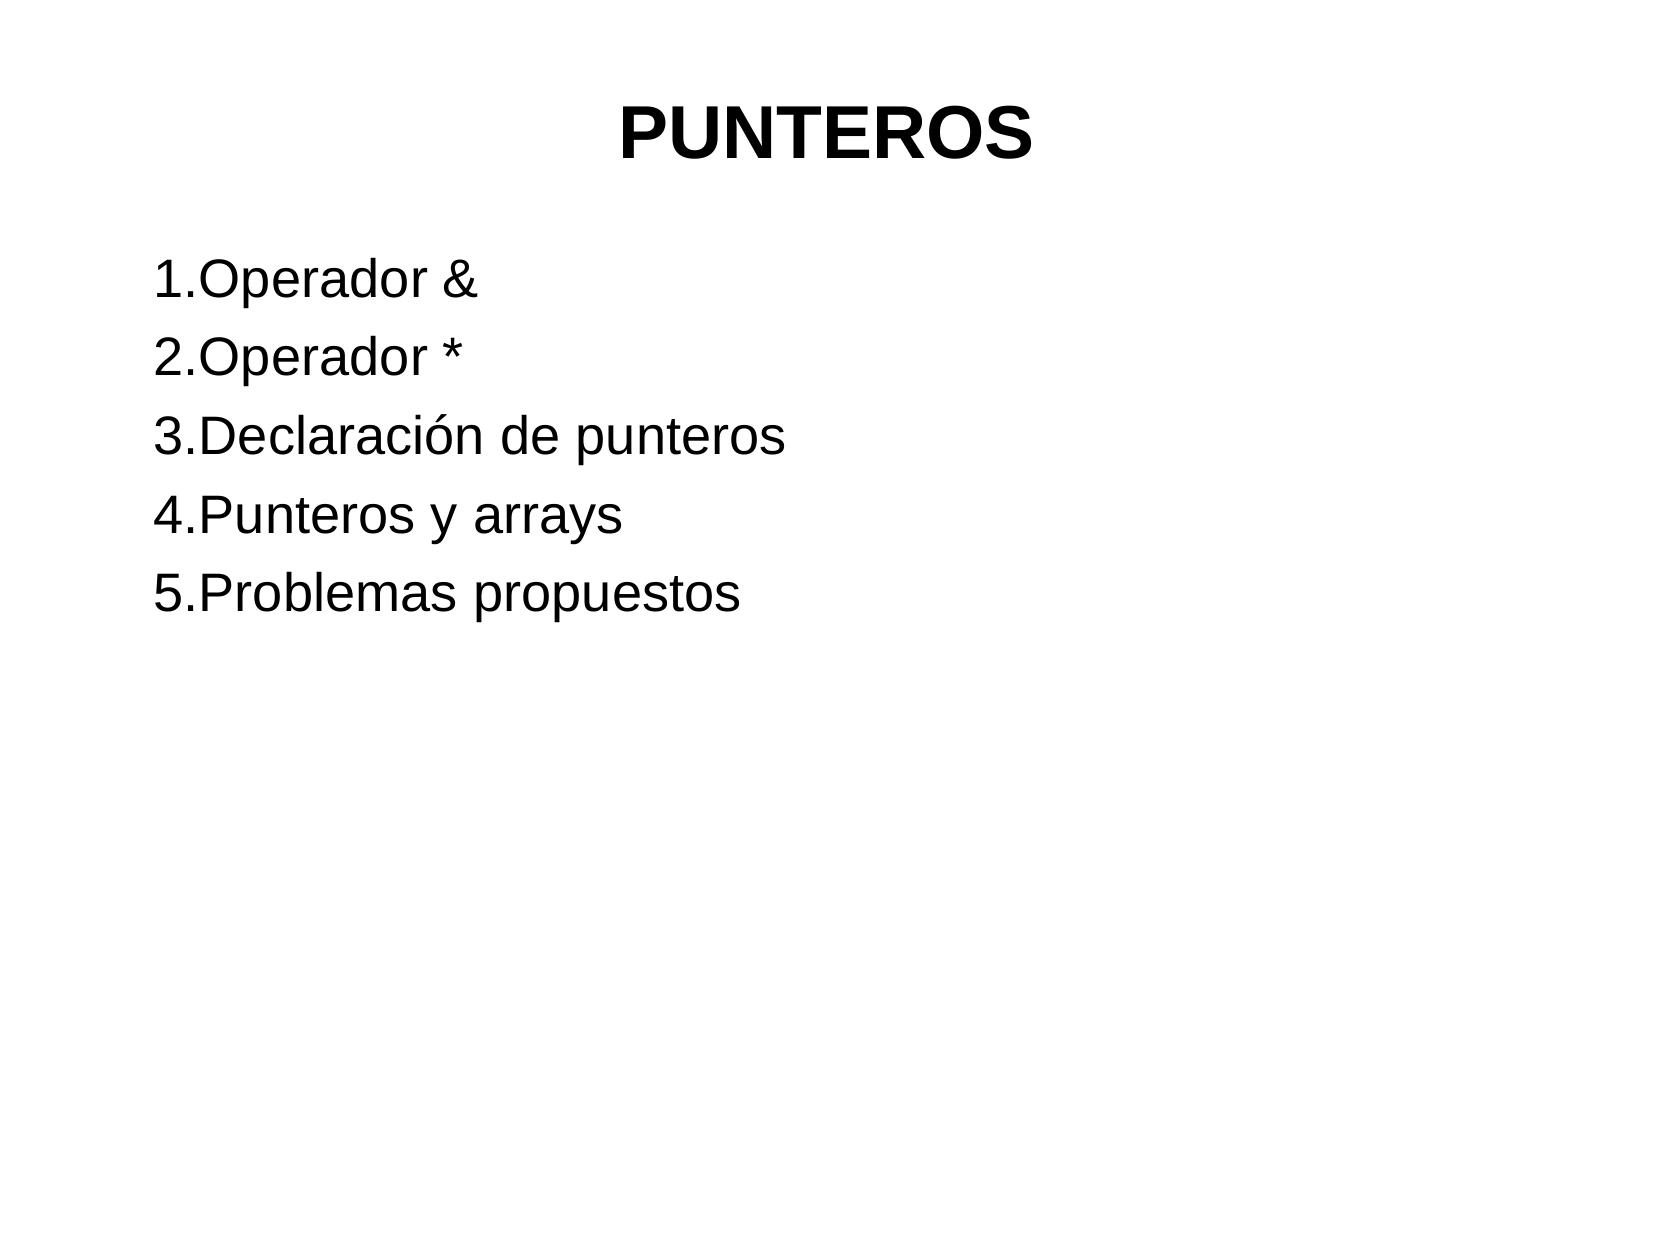

# PUNTEROS
Operador &
Operador *
Declaración de punteros
Punteros y arrays
Problemas propuestos